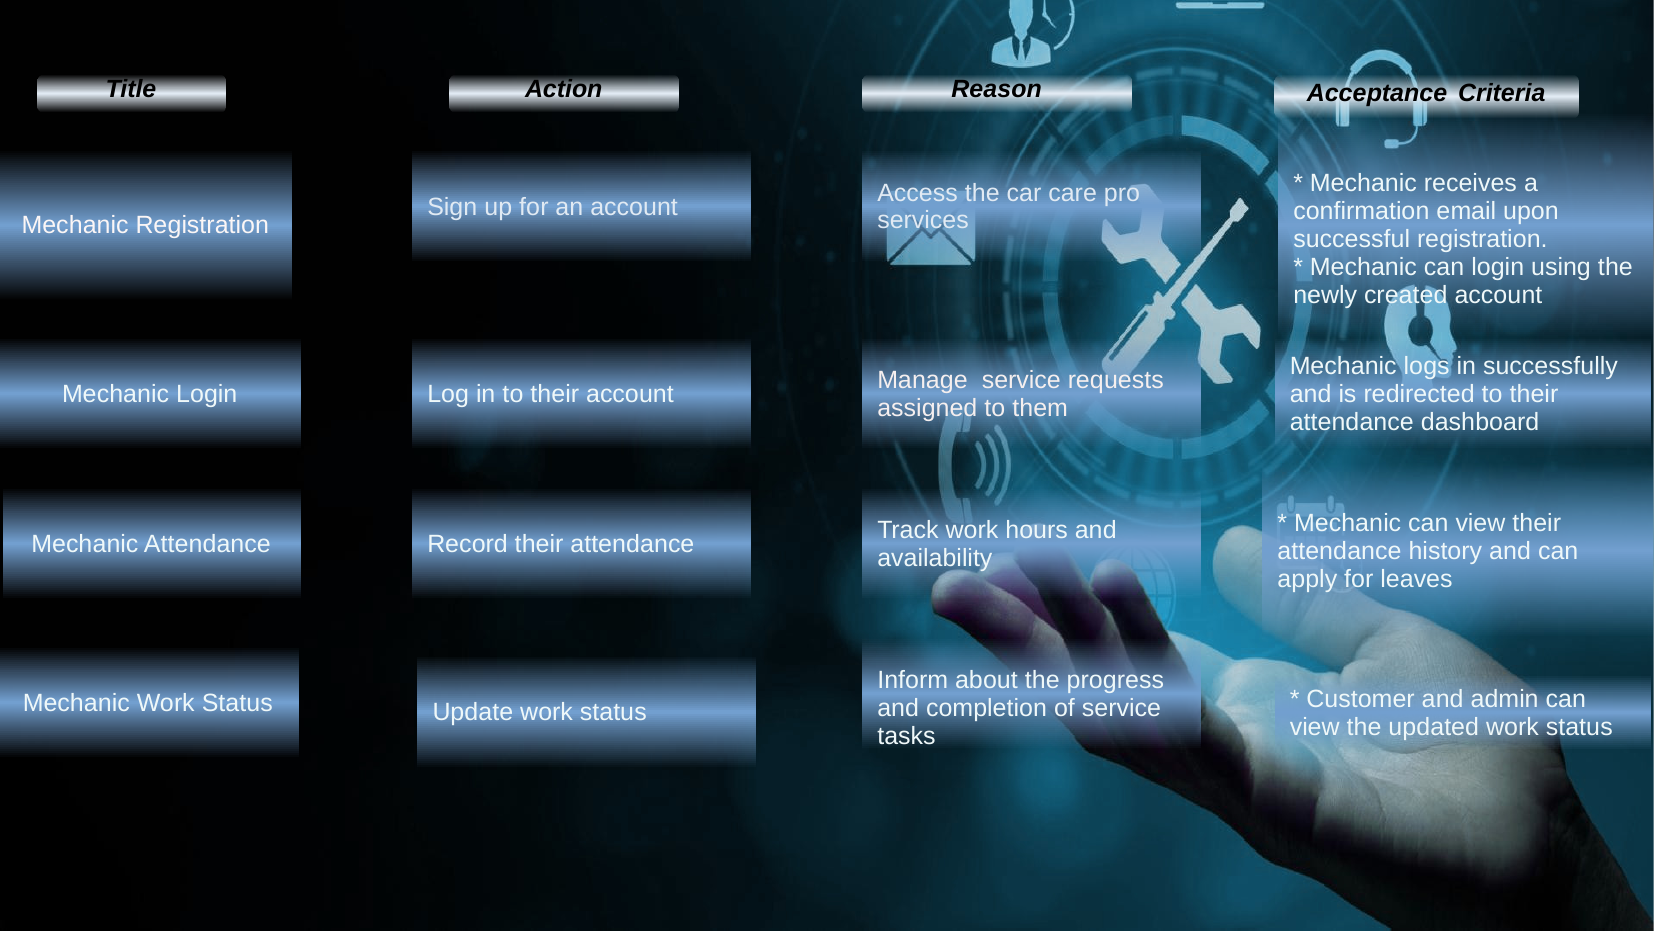

Title
Action
Reason
Acceptance Criteria
* Mechanic receives a confirmation email upon successful registration.
* Mechanic can login using the newly created account
Mechanic Registration
Sign up for an account
Access the car care pro services
Mechanic Login
Log in to their account
Manage service requests assigned to them
Mechanic logs in successfully and is redirected to their attendance dashboard
* Mechanic can view their attendance history and can apply for leaves
Mechanic Attendance
Record their attendance
Track work hours and availability
Inform about the progress and completion of service tasks
Mechanic Work Status
Update work status
* Customer and admin can view the updated work status